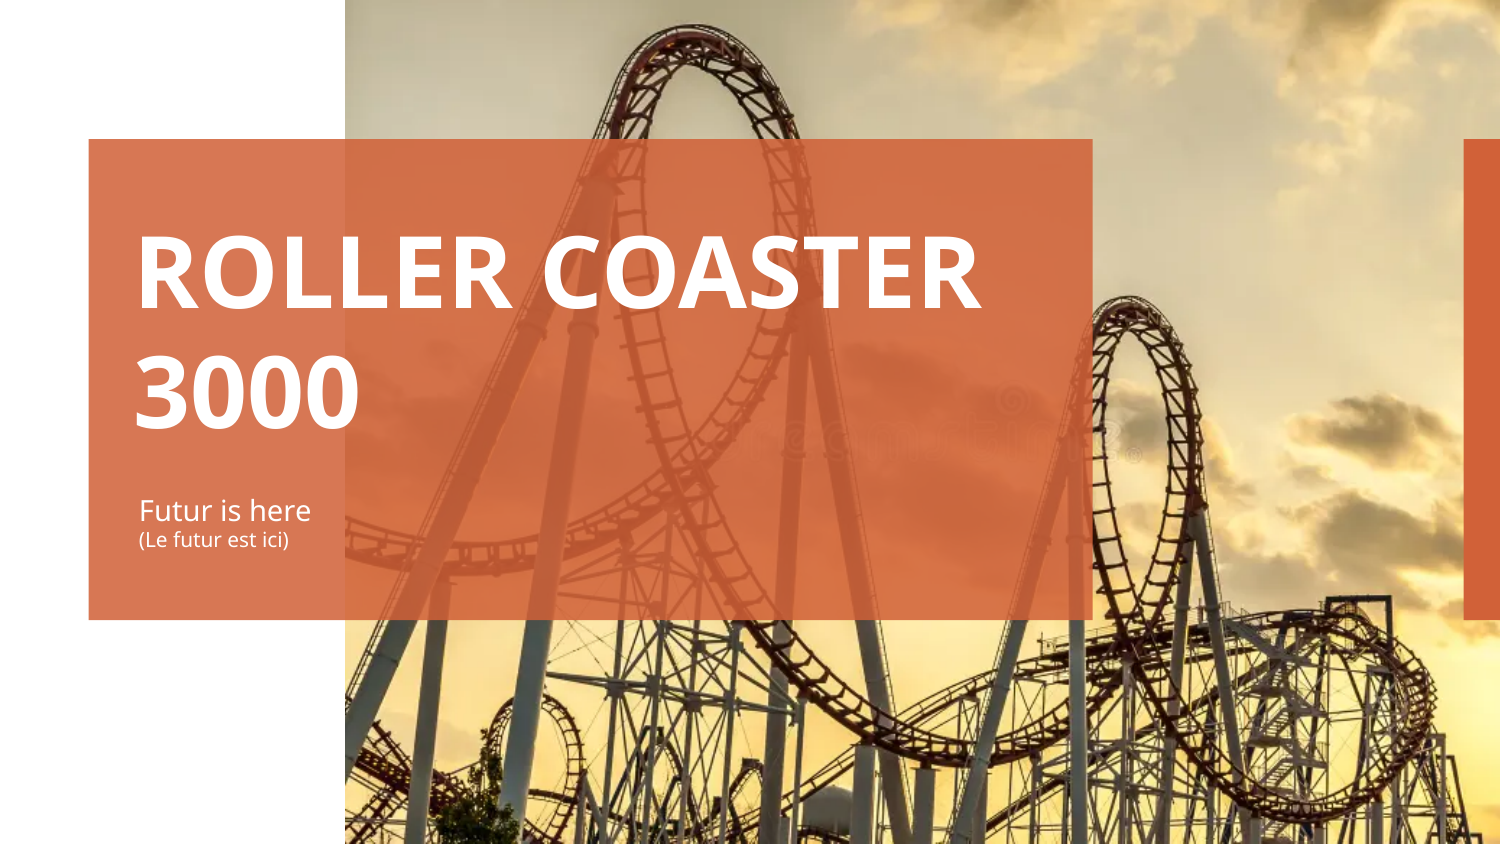

ROLLER COASTER 3000
# Futur is here
(Le futur est ici)